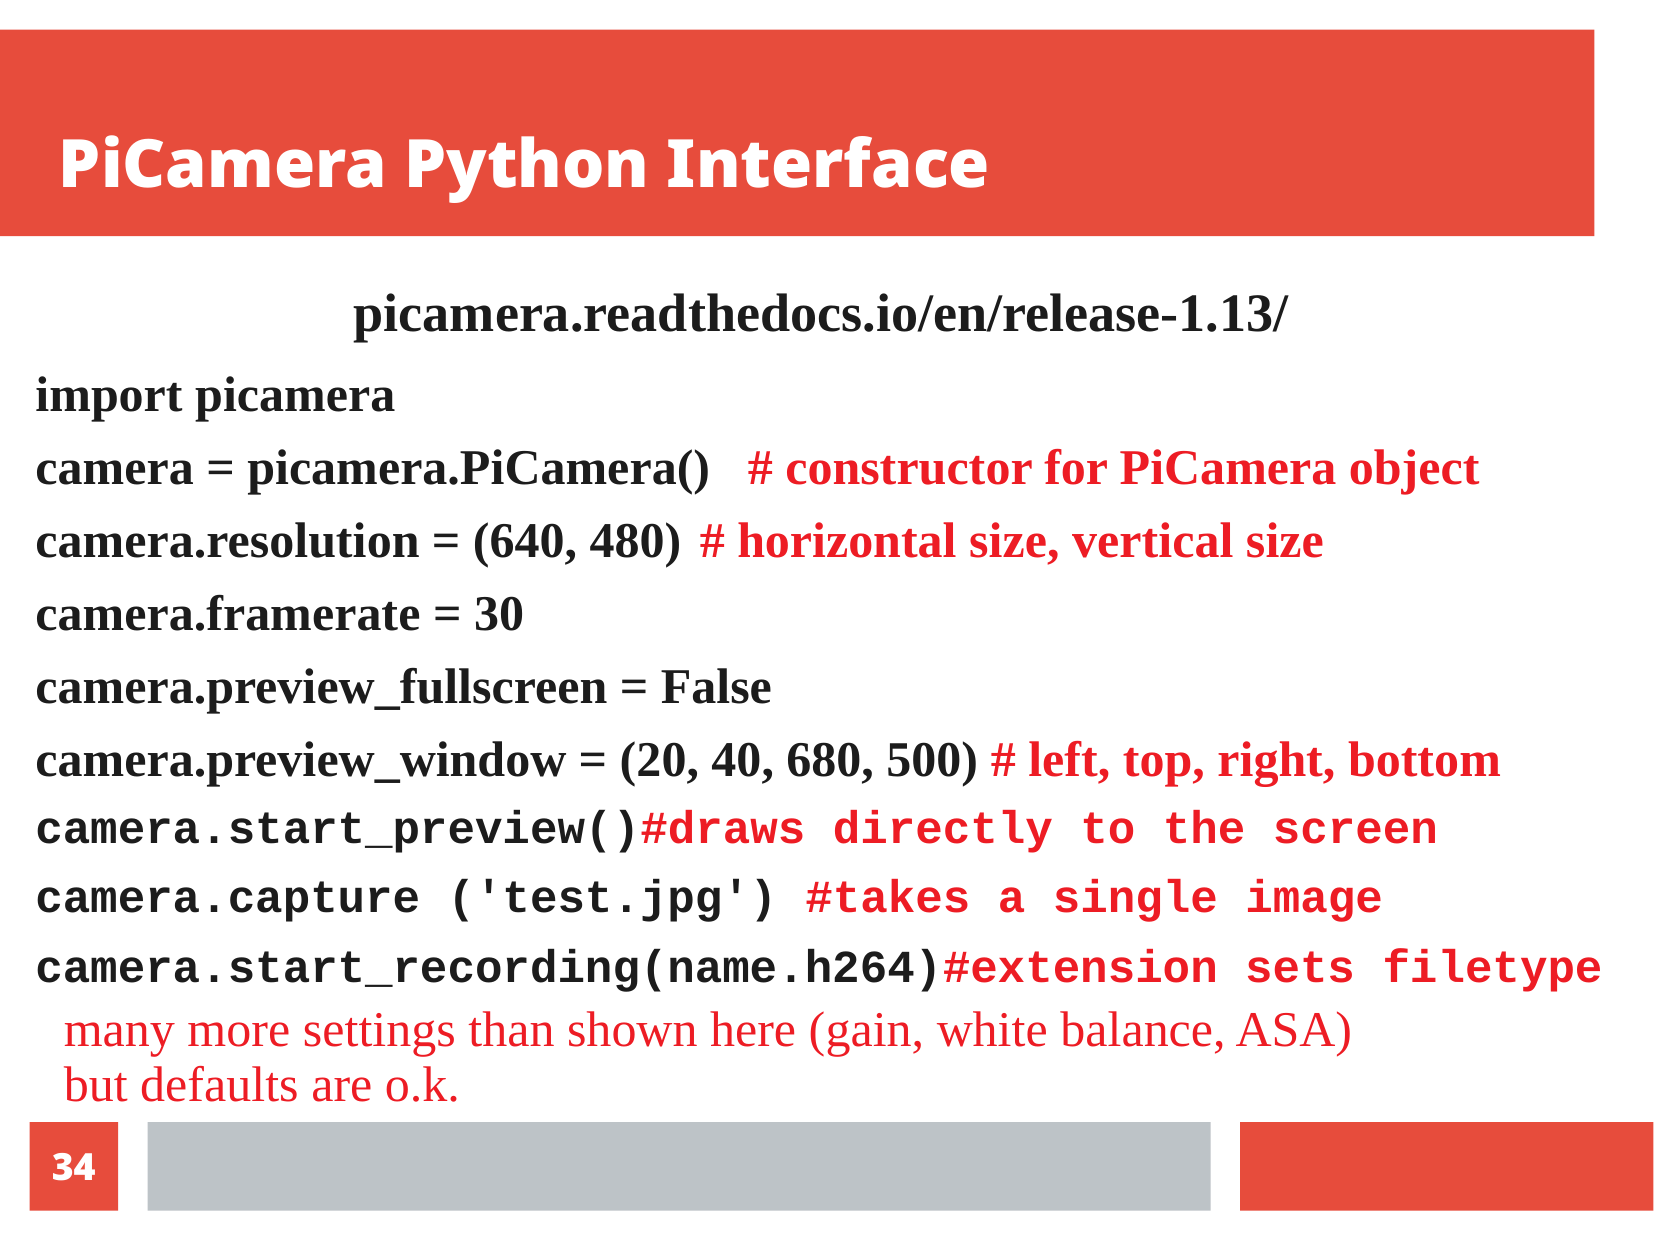

# PiCamera Python Interface
picamera.readthedocs.io/en/release-1.13/
import picamera
camera = picamera.PiCamera() # constructor for PiCamera object
camera.resolution = (640, 480) 	# horizontal size, vertical size
camera.framerate = 30
camera.preview_fullscreen = False
camera.preview_window = (20, 40, 680, 500) # left, top, right, bottom
camera.start_preview()#draws directly to the screen
camera.capture ('test.jpg') #takes a single image
camera.start_recording(name.h264)#extension sets filetype
many more settings than shown here (gain, white balance, ASA) but defaults are o.k.
34